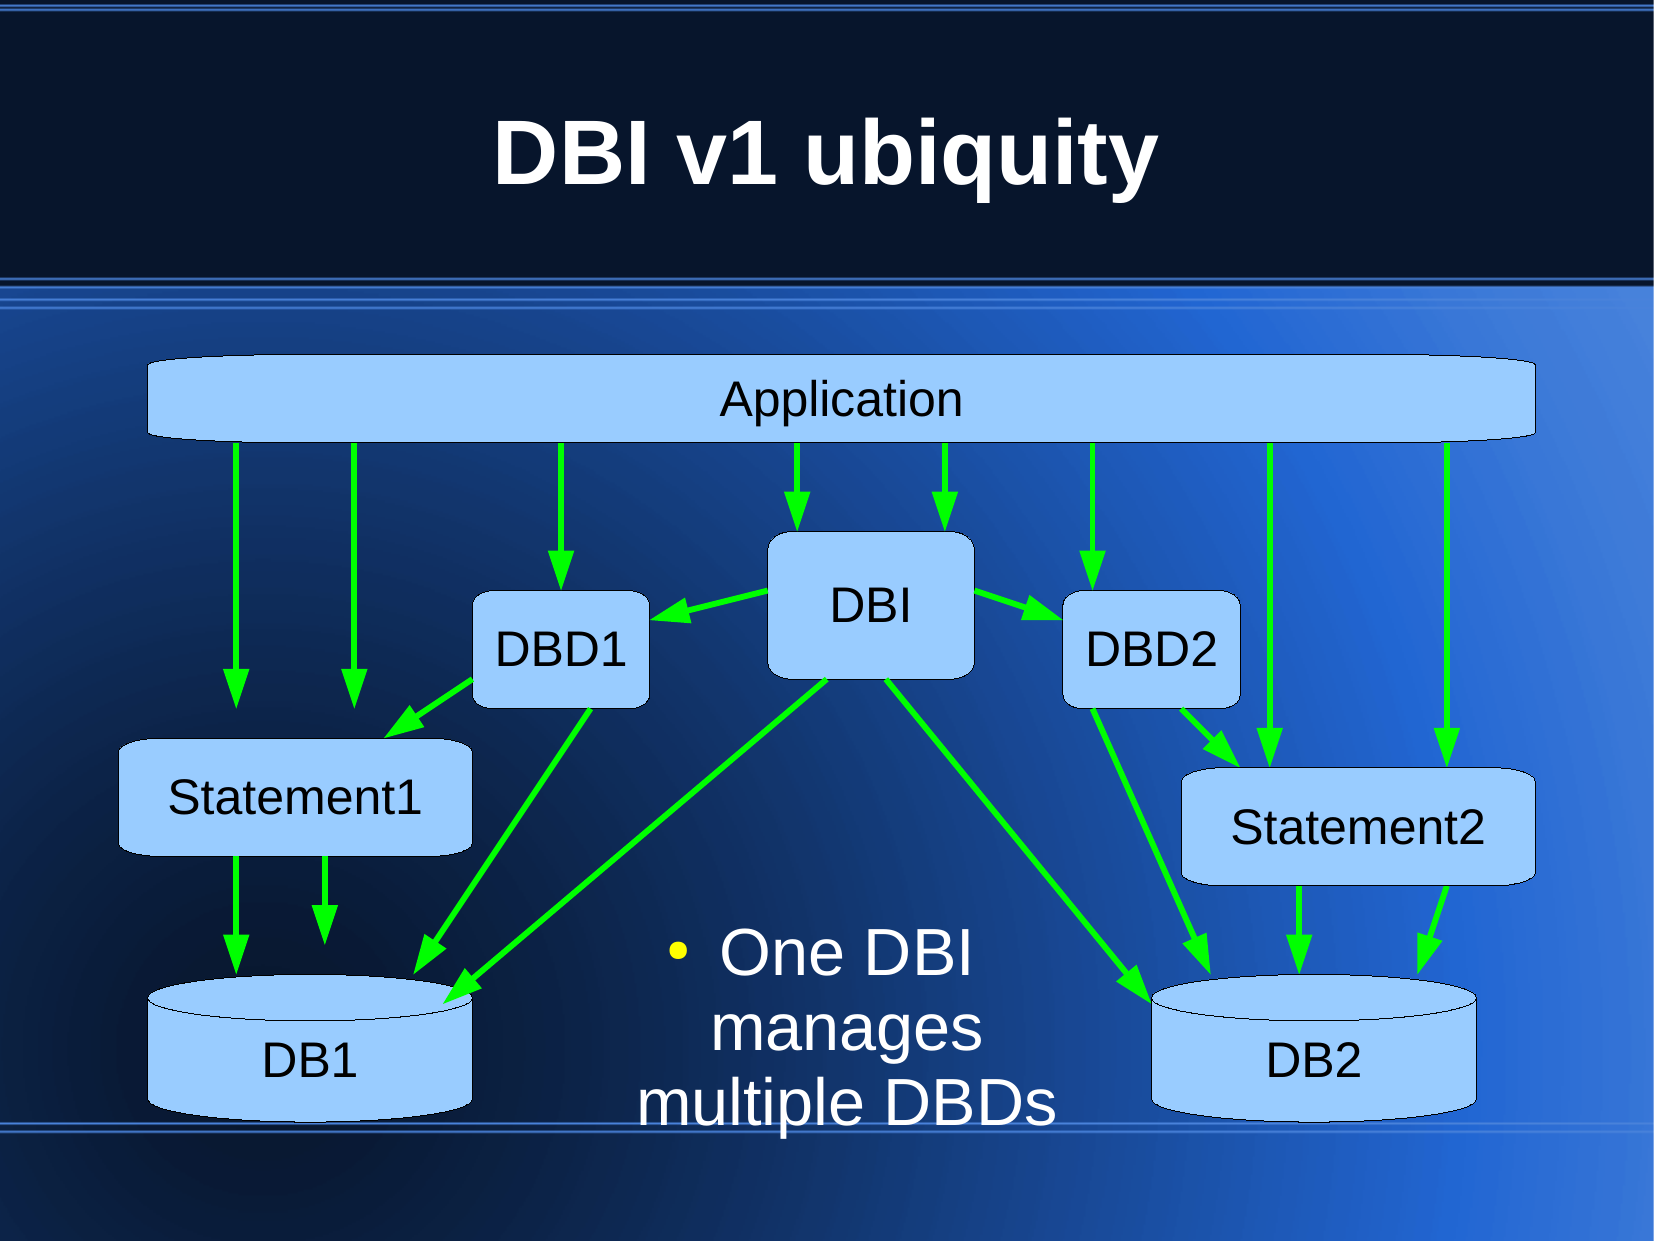

# DBI v1 ubiquity
Application
DBI
DBD1
DBD2
Statement1
Statement2
One DBI manages multiple DBDs
DB1
DB
DB
DB2